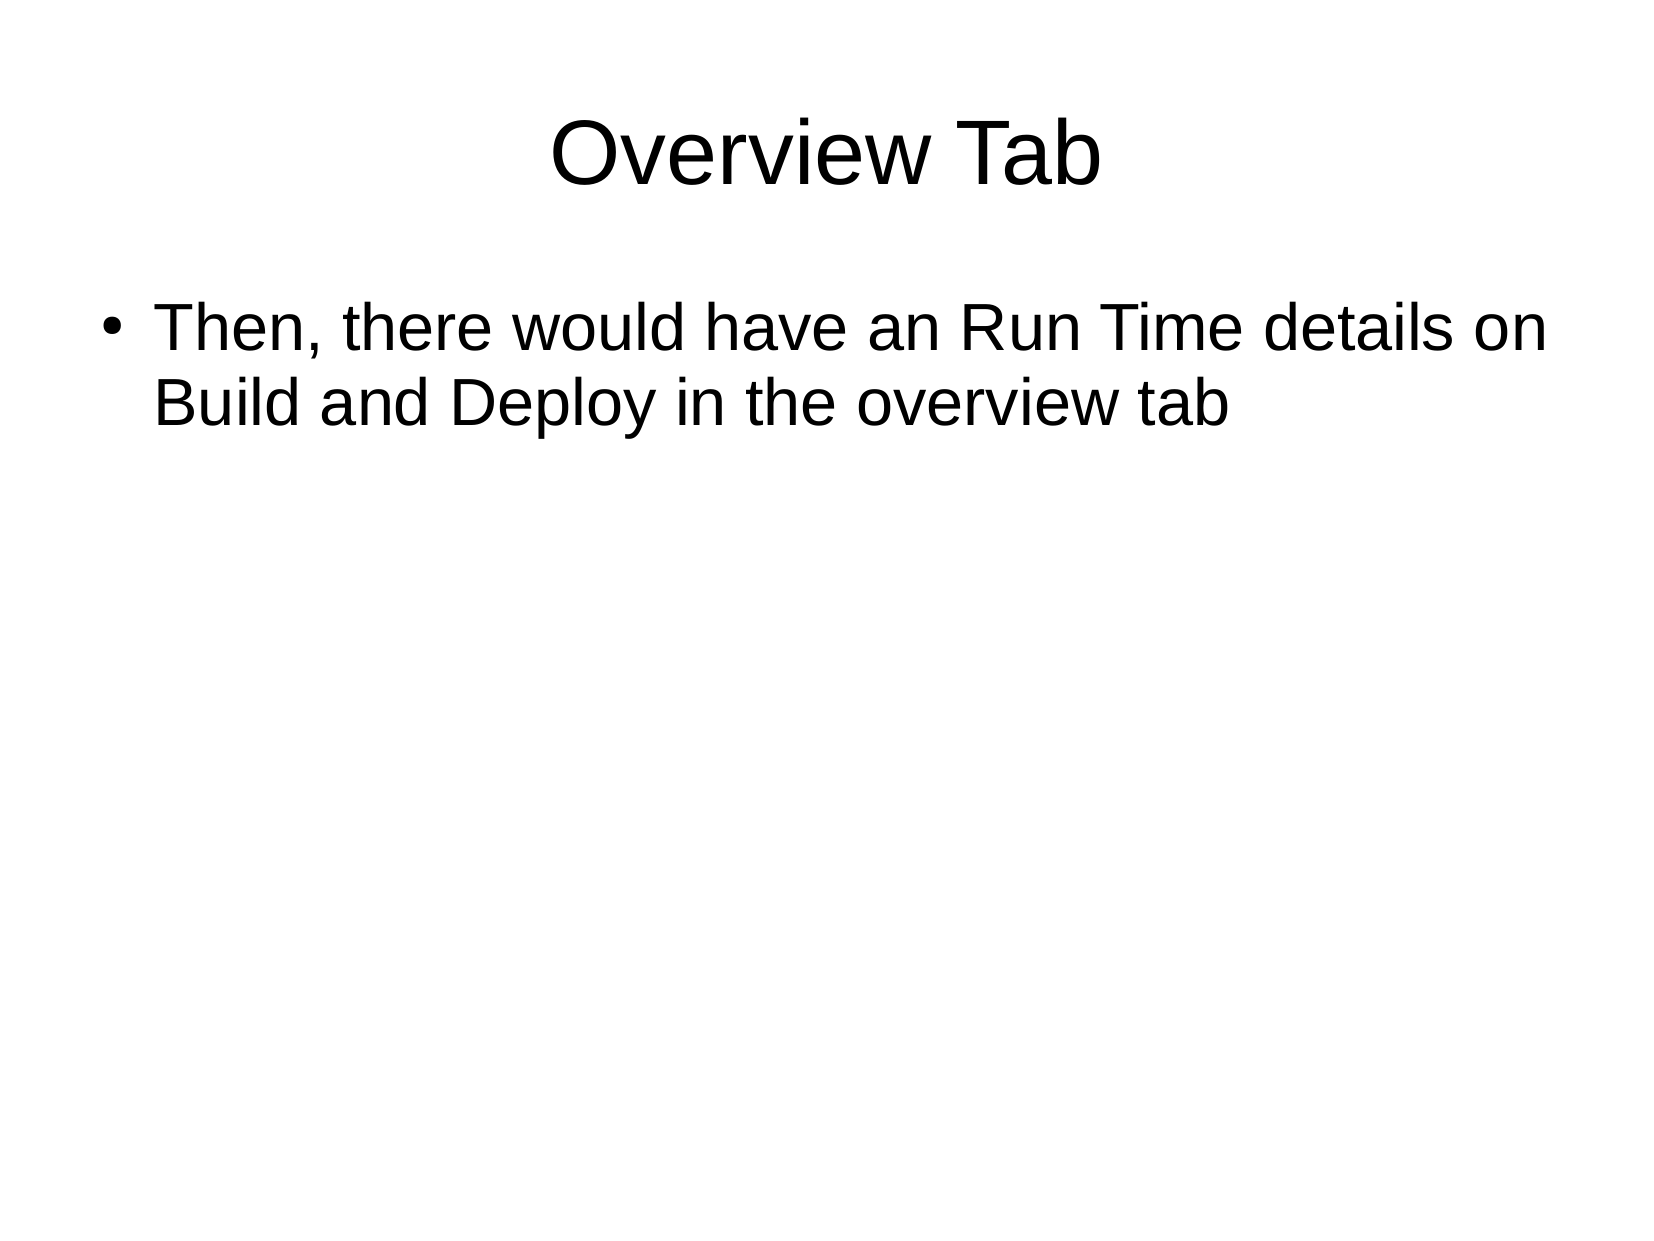

# Overview Tab
Then, there would have an Run Time details on Build and Deploy in the overview tab